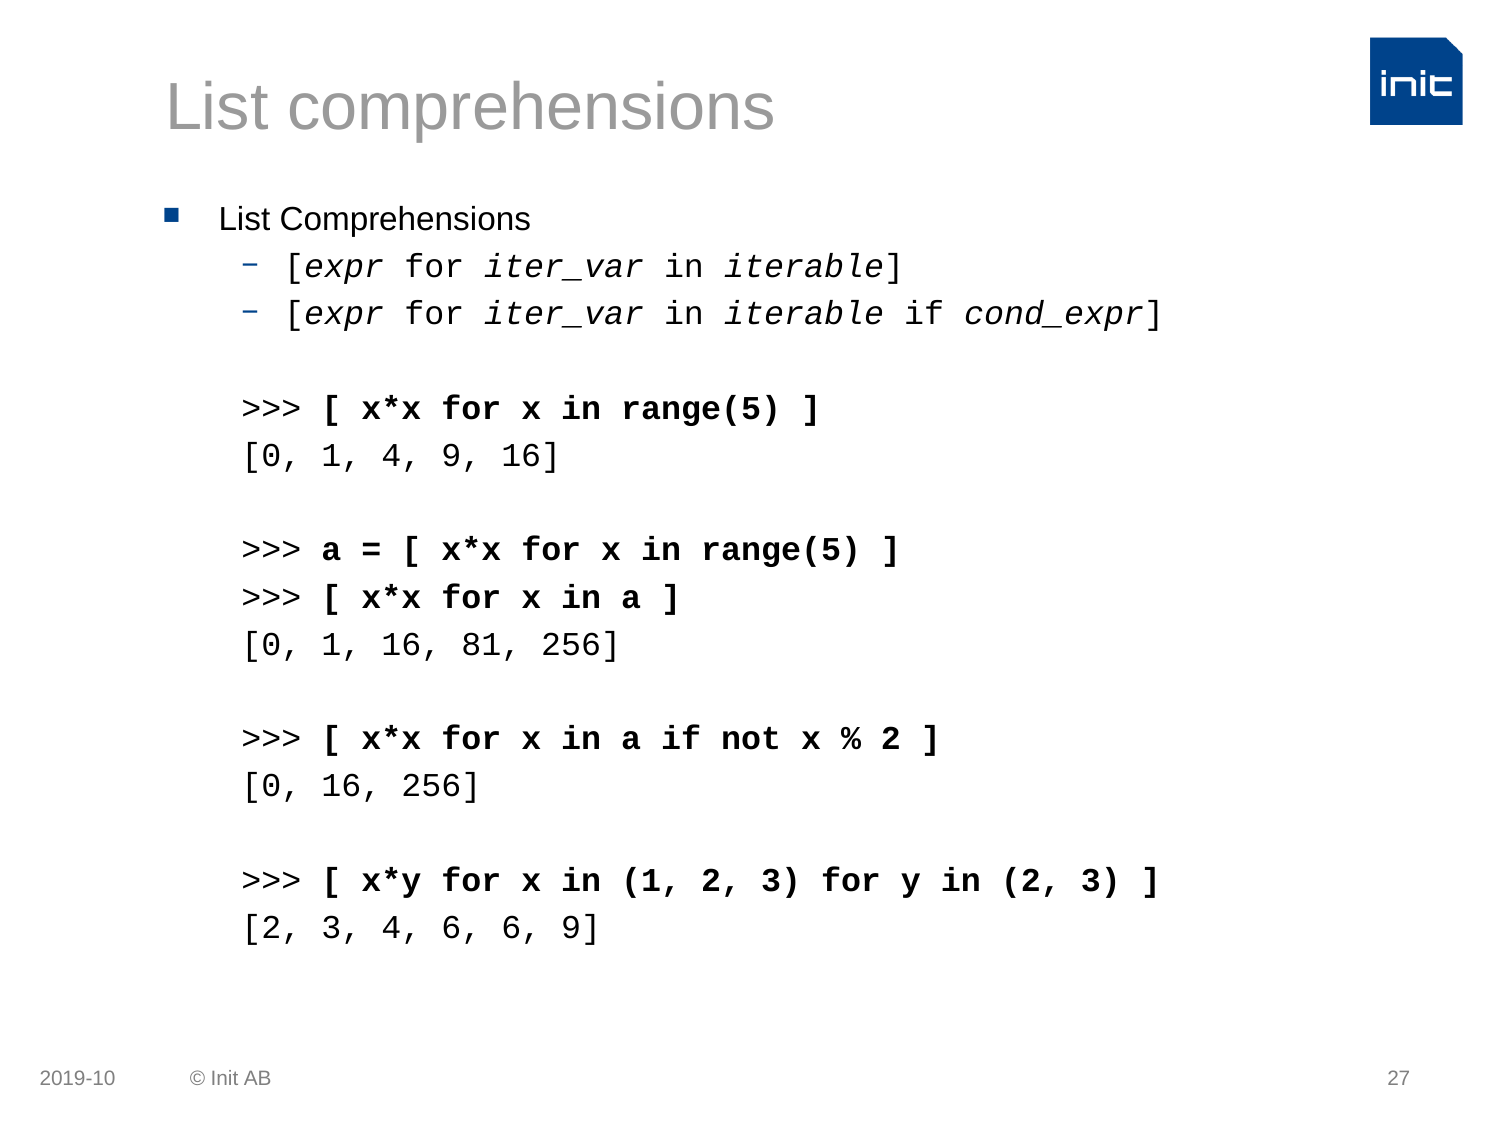

List comprehensions
List Comprehensions
[expr for iter_var in iterable]
[expr for iter_var in iterable if cond_expr]
>>> [ x*x for x in range(5) ]
[0, 1, 4, 9, 16]
>>> a = [ x*x for x in range(5) ]
>>> [ x*x for x in a ]
[0, 1, 16, 81, 256]
>>> [ x*x for x in a if not x % 2 ]
[0, 16, 256]
>>> [ x*y for x in (1, 2, 3) for y in (2, 3) ]
[2, 3, 4, 6, 6, 9]
2019-10
© Init AB